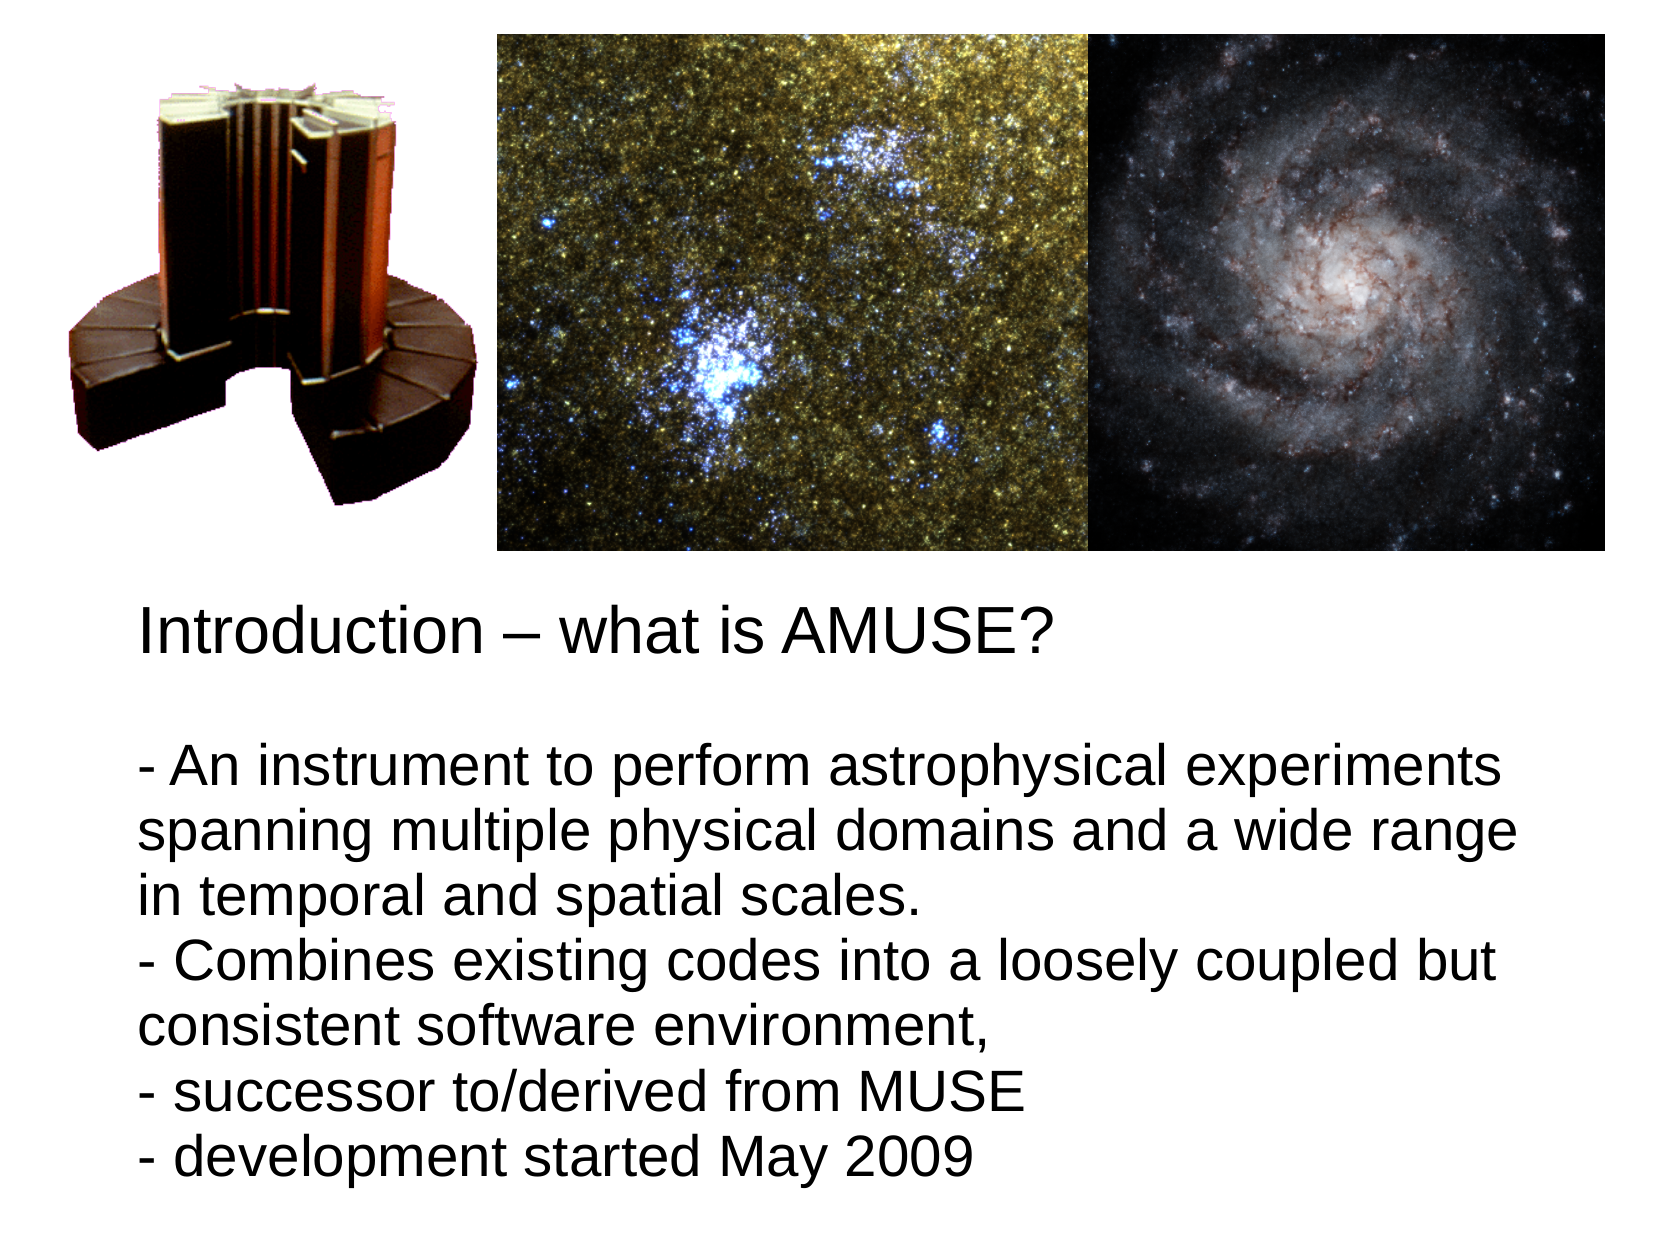

Introduction – what is AMUSE?
- An instrument to perform astrophysical experiments
spanning multiple physical domains and a wide range
in temporal and spatial scales.
- Combines existing codes into a loosely coupled but
consistent software environment,
- successor to/derived from MUSE
- development started May 2009